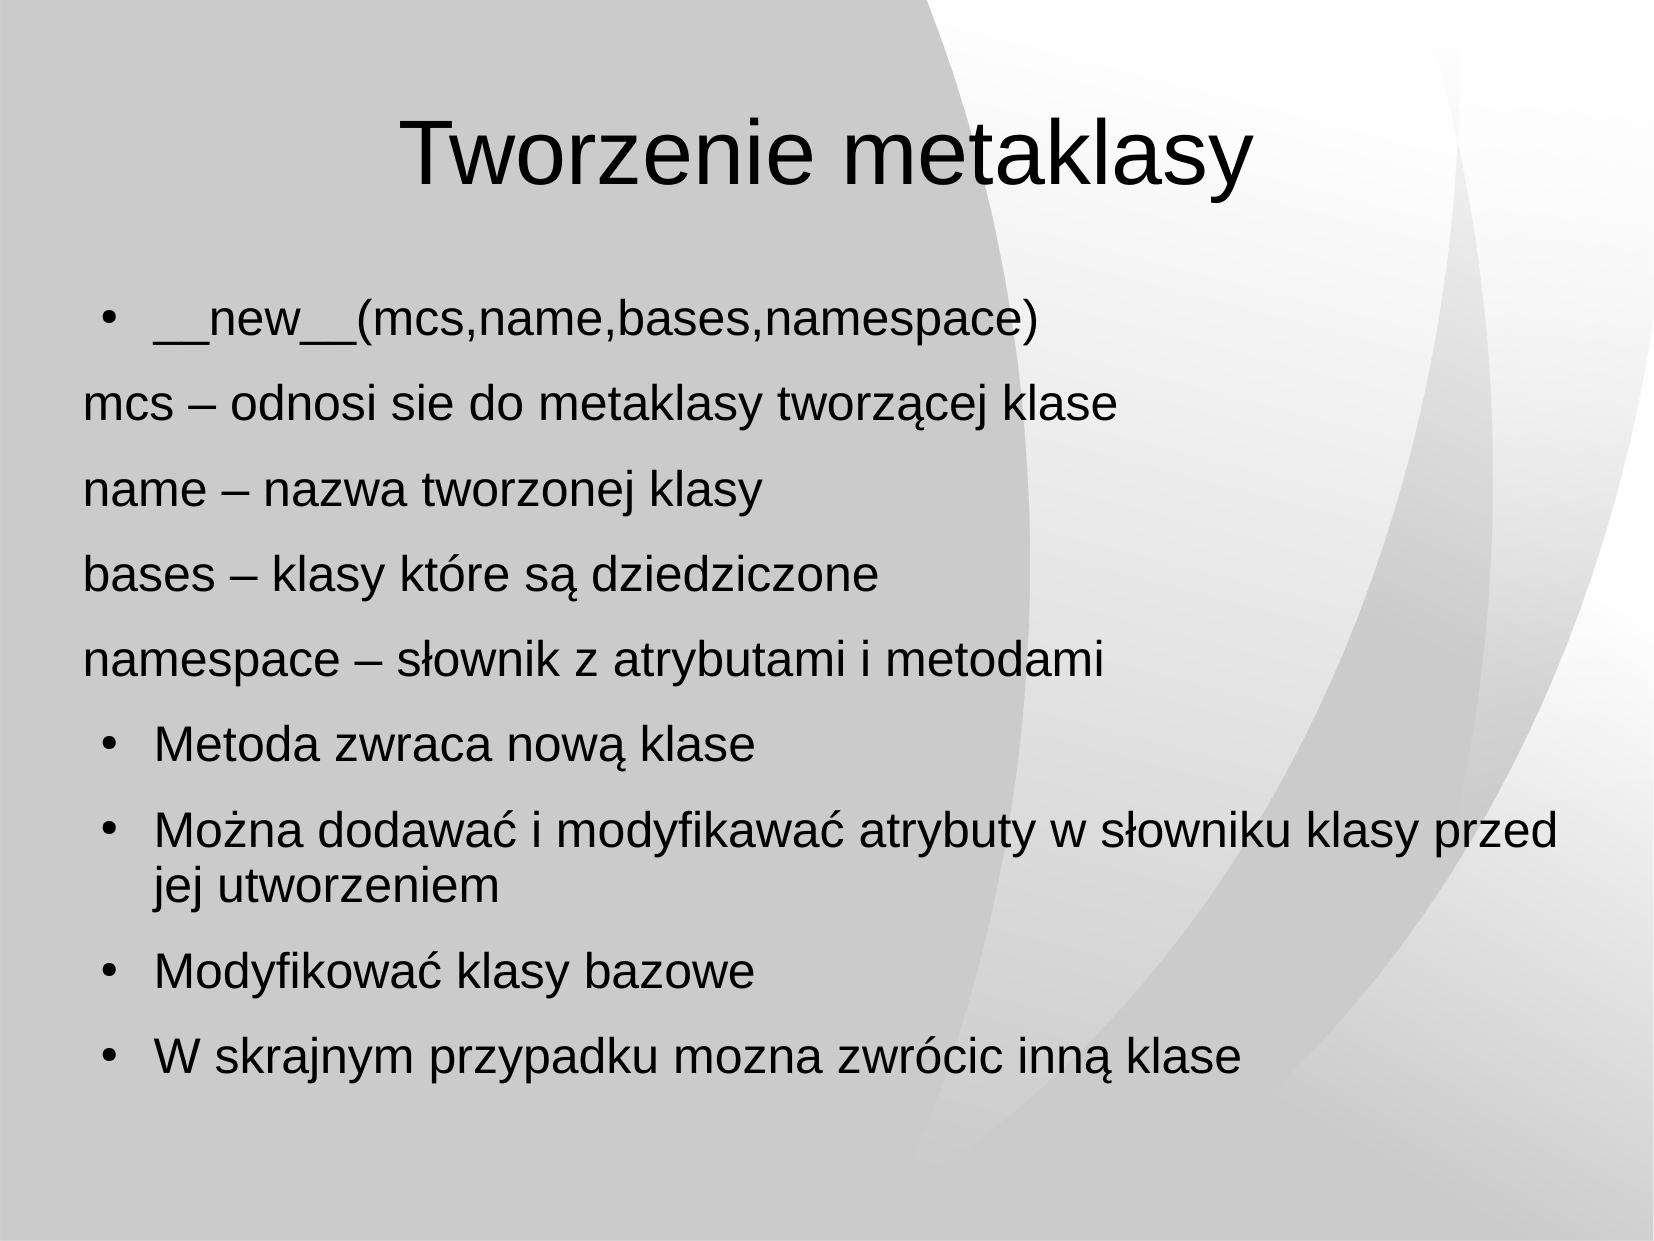

# Tworzenie metaklasy
__new__(mcs,name,bases,namespace)
mcs – odnosi sie do metaklasy tworzącej klase
name – nazwa tworzonej klasy
bases – klasy które są dziedziczone
namespace – słownik z atrybutami i metodami
Metoda zwraca nową klase
Można dodawać i modyfikawać atrybuty w słowniku klasy przed jej utworzeniem
Modyfikować klasy bazowe
W skrajnym przypadku mozna zwrócic inną klase